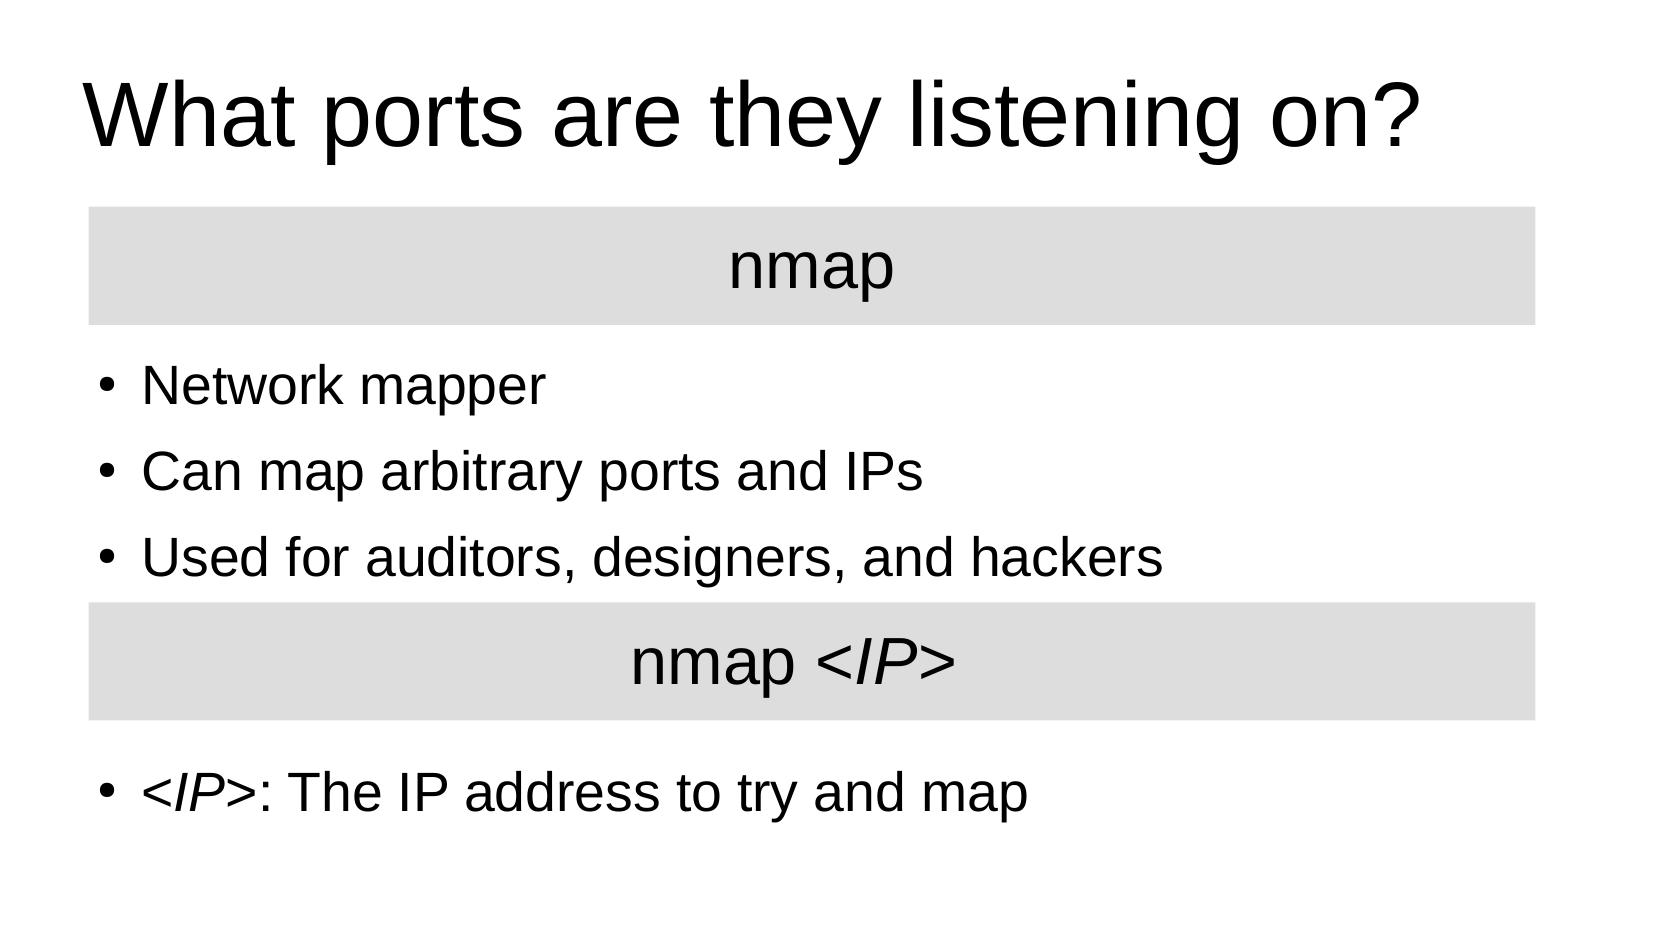

# What ports are they listening on?
nmap
Network mapper
Can map arbitrary ports and IPs
Used for auditors, designers, and hackers
<IP>: The IP address to try and map
nmap <IP>